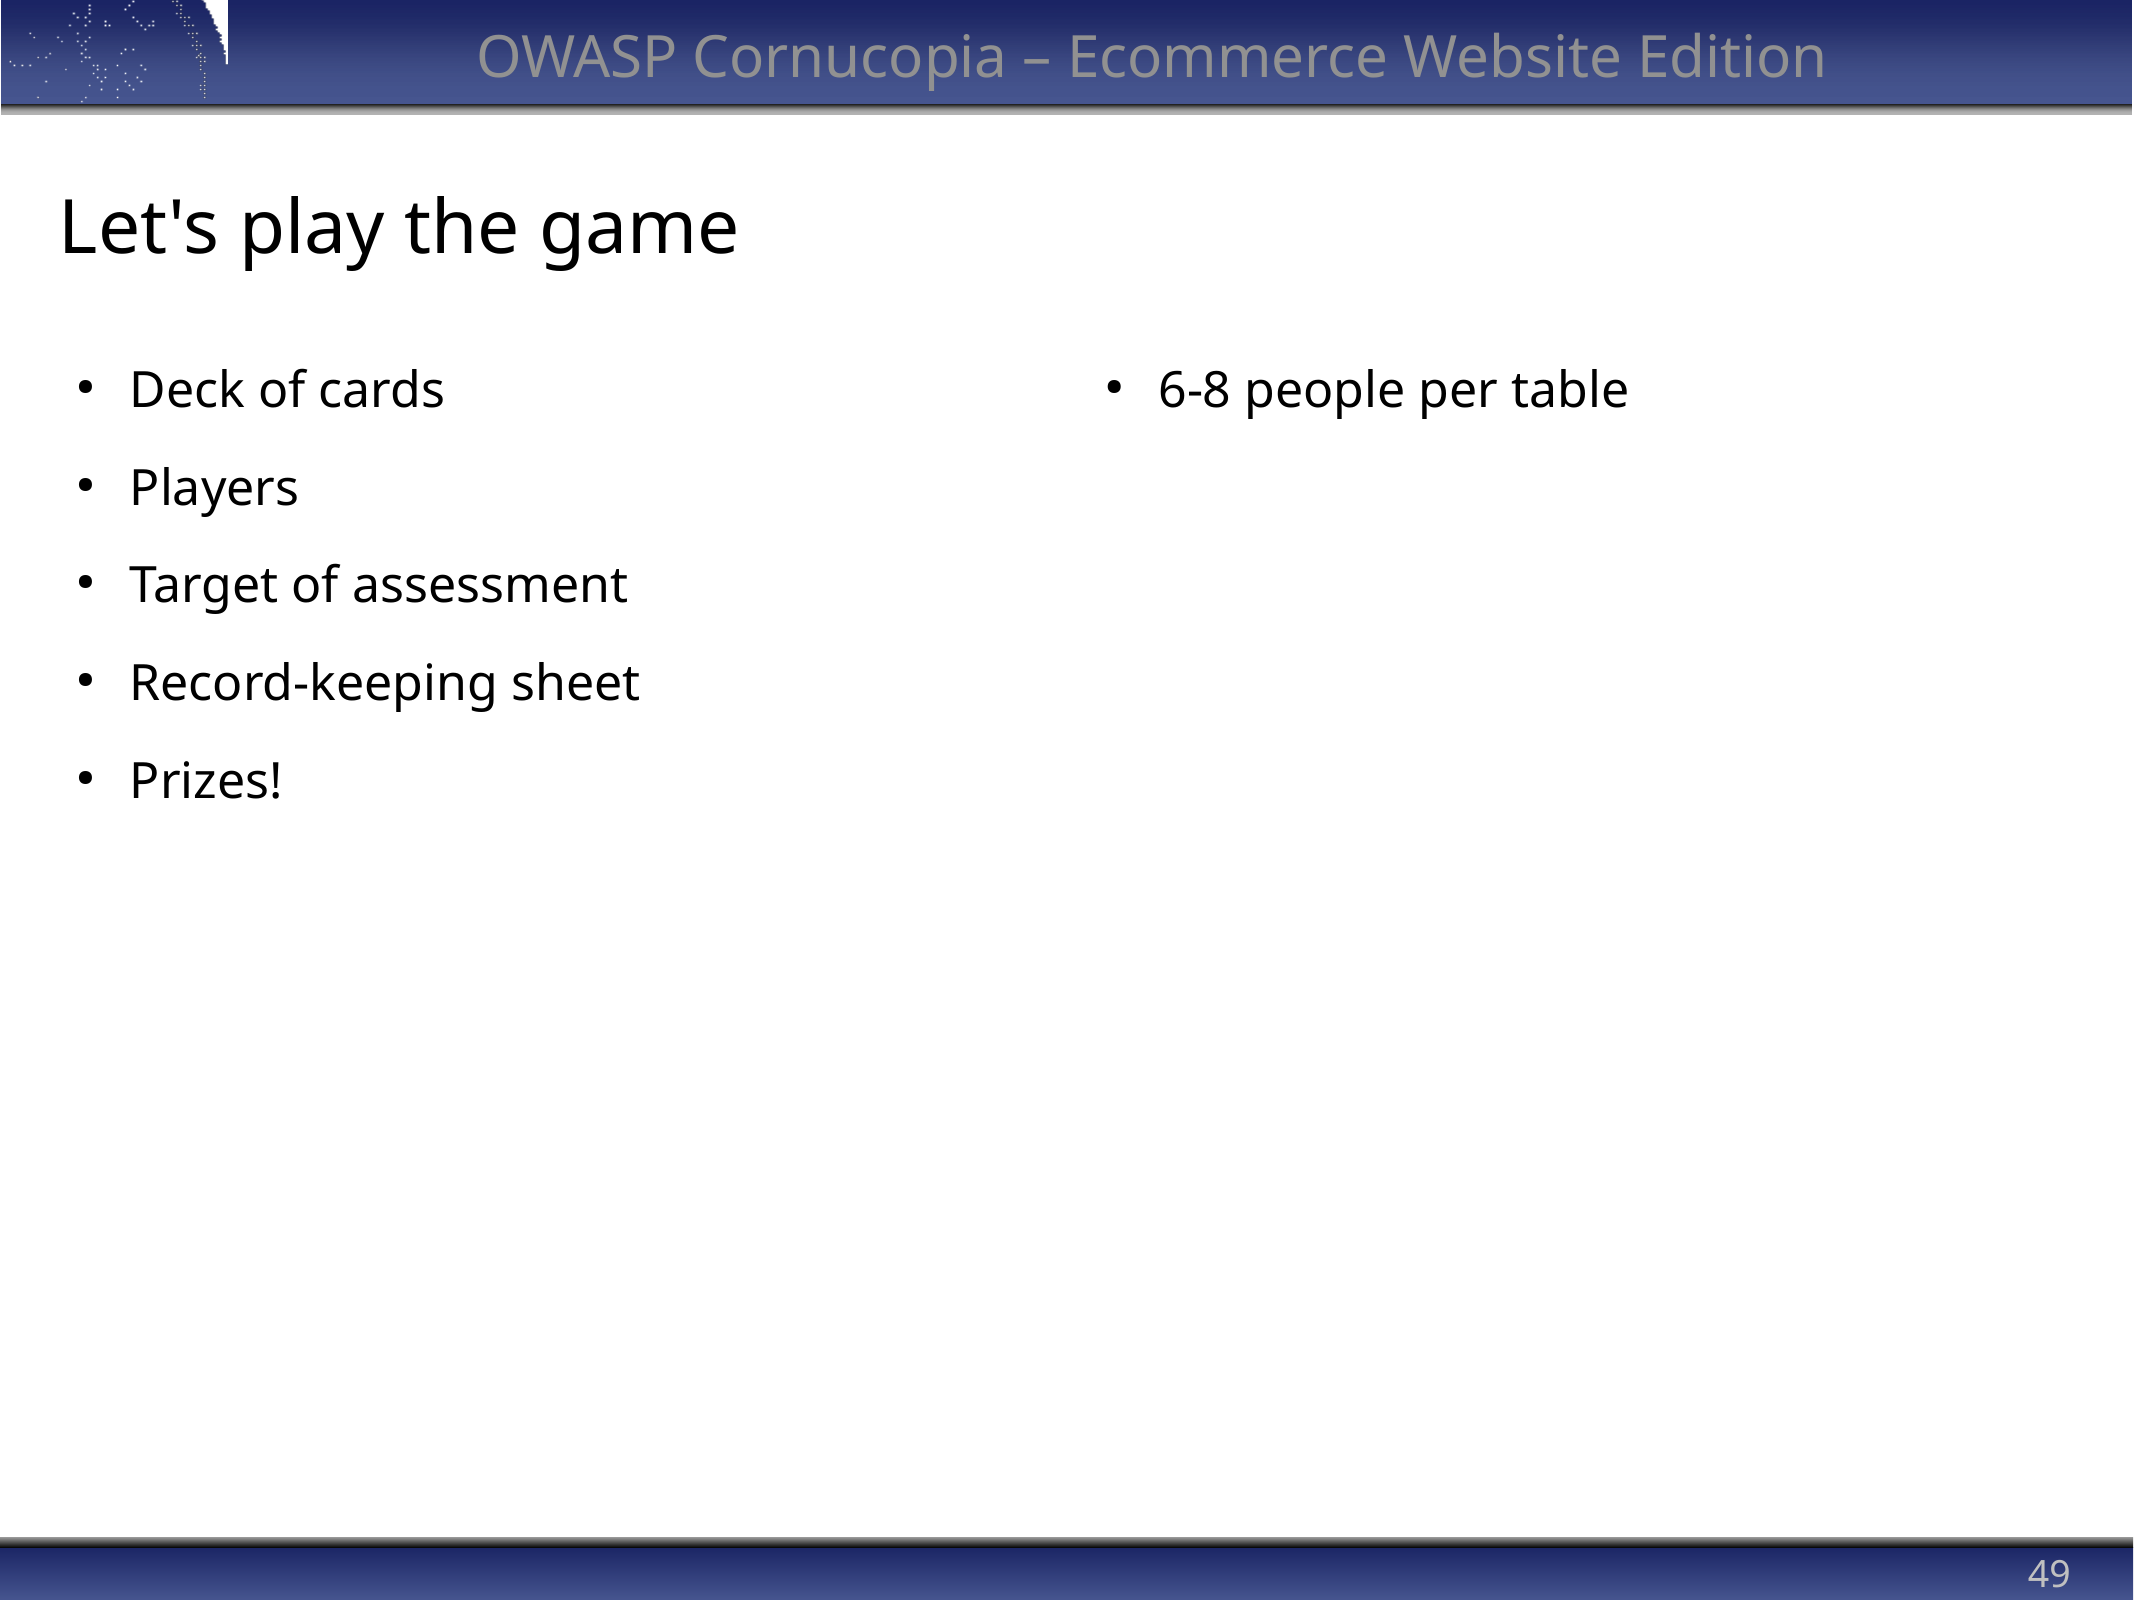

# Let's play the game
Deck of cards
Players
Target of assessment
Record-keeping sheet
Prizes!
6-8 people per table